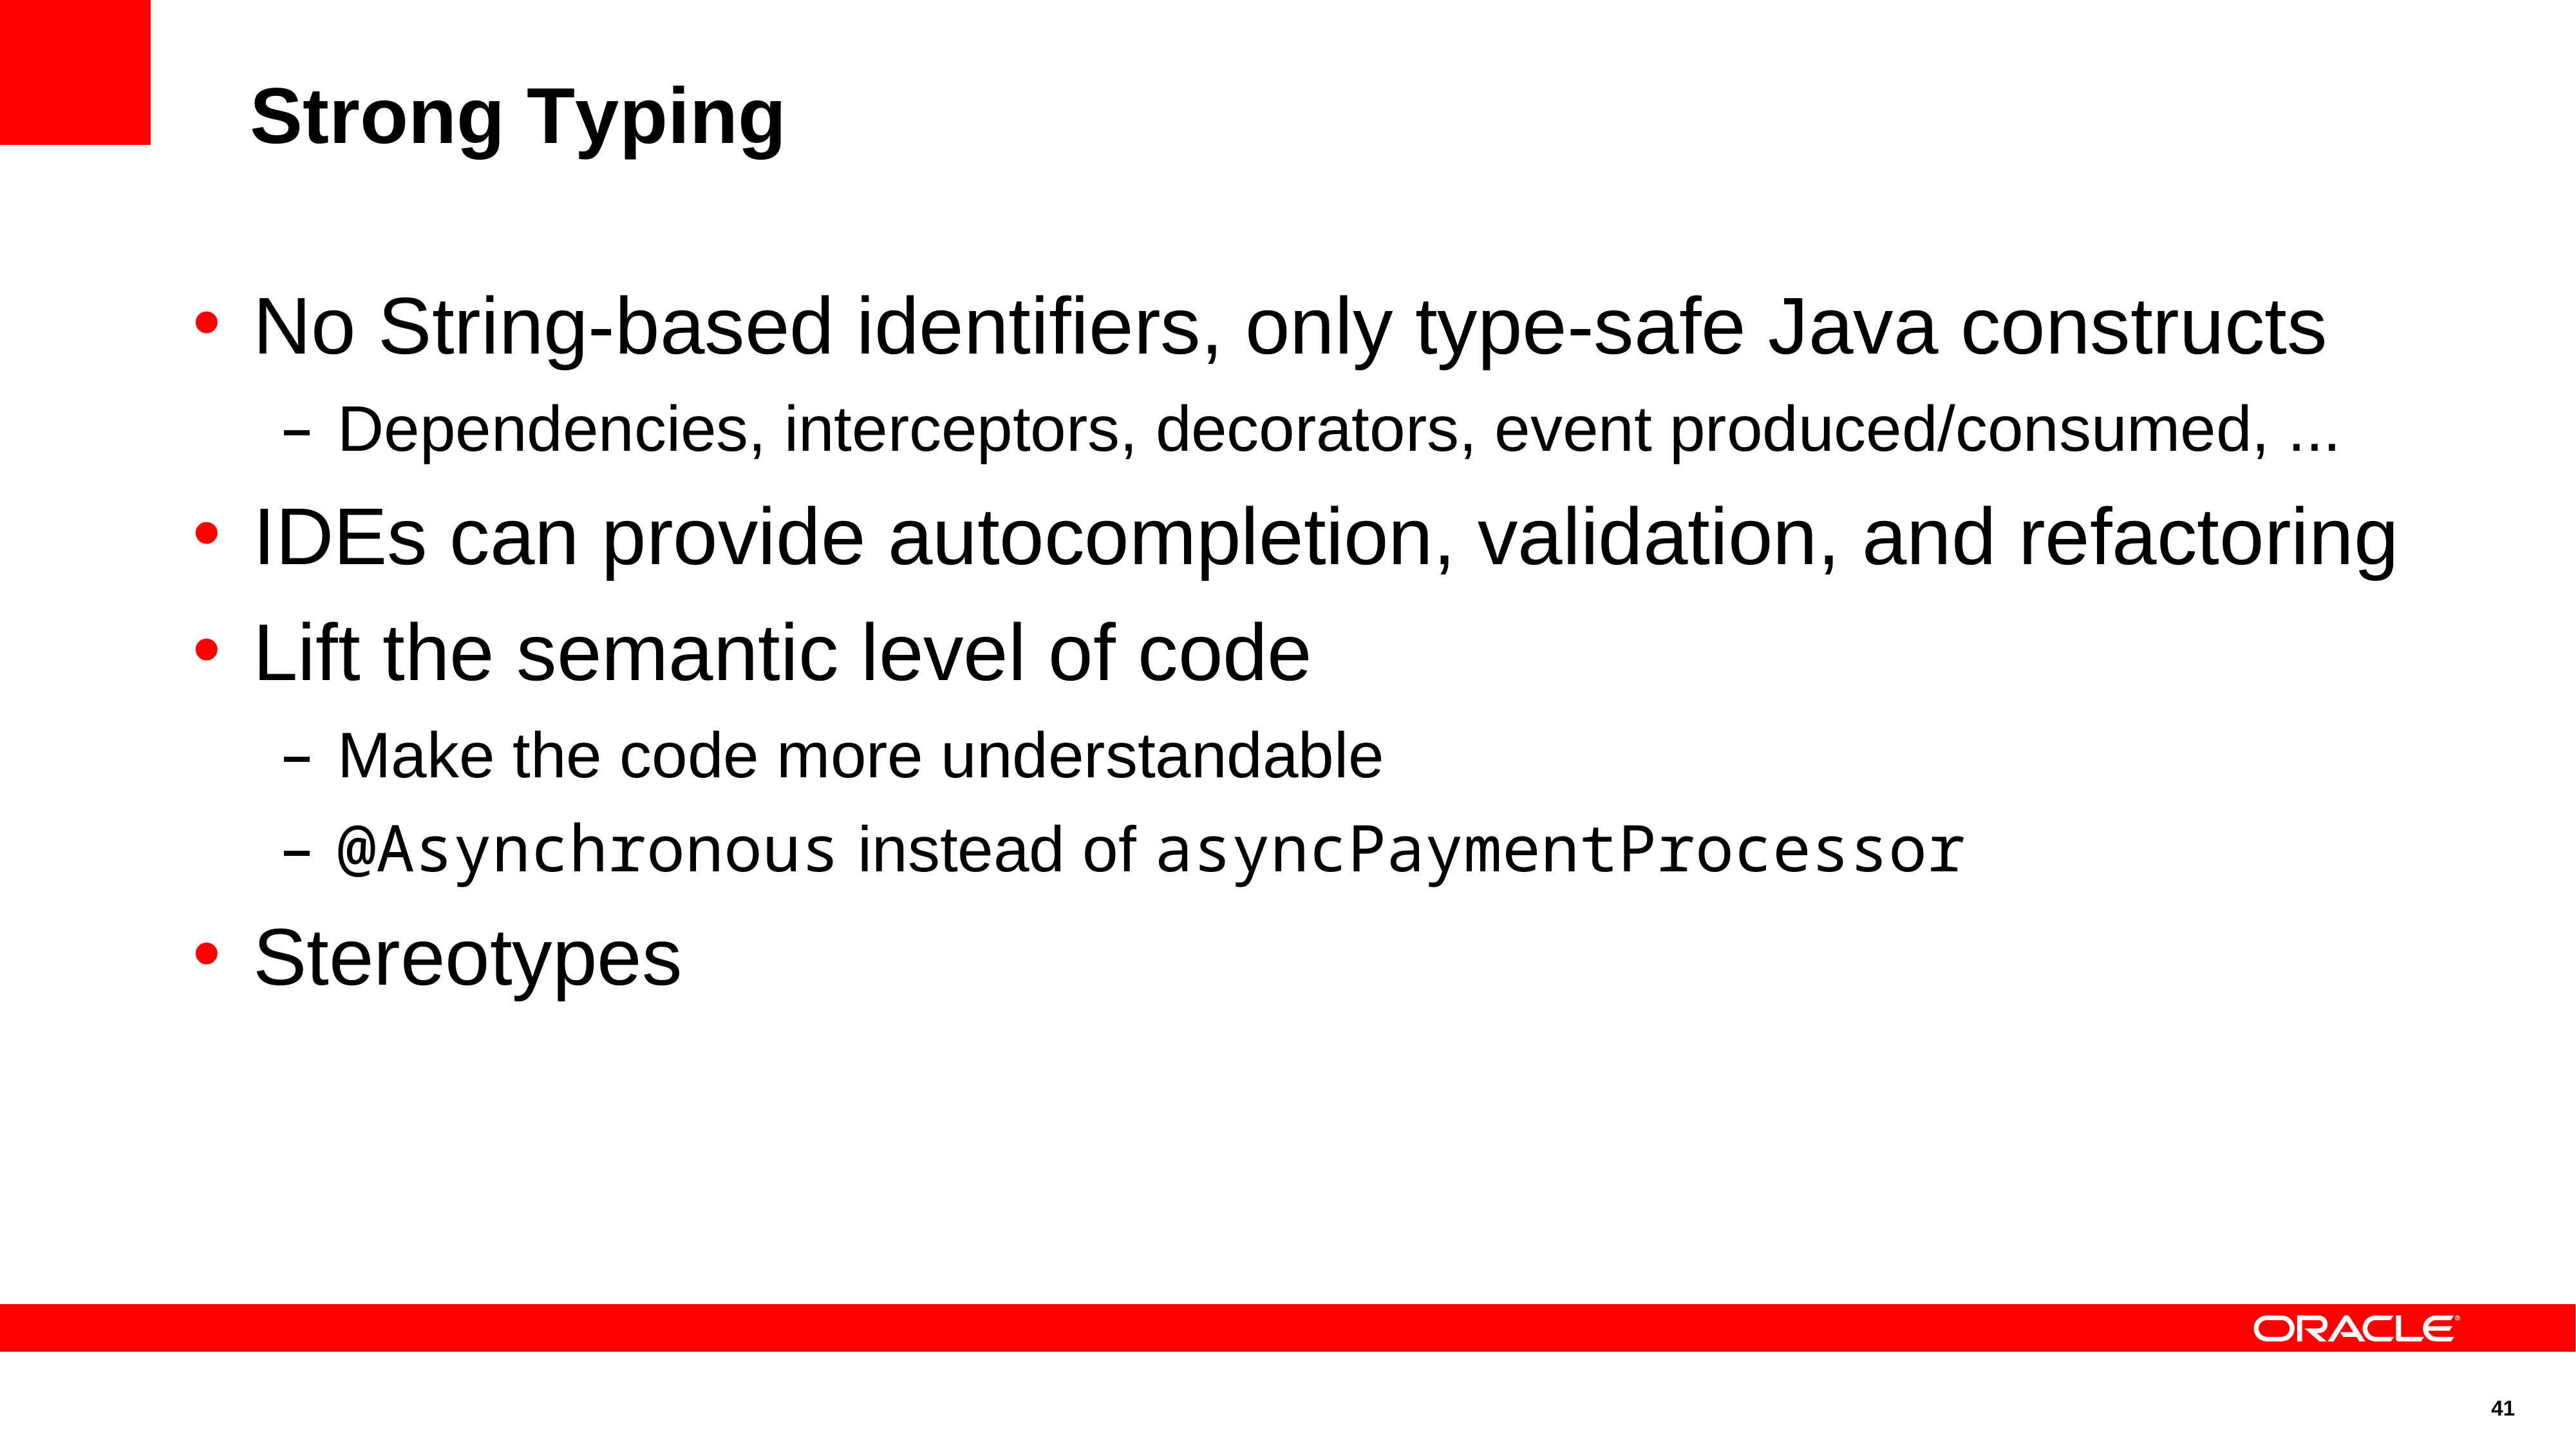

# Strong Typing
No String-based identifiers, only type-safe Java constructs
Dependencies, interceptors, decorators, event produced/consumed, ...
IDEs can provide autocompletion, validation, and refactoring
Lift the semantic level of code
Make the code more understandable
@Asynchronous instead of asyncPaymentProcessor
Stereotypes